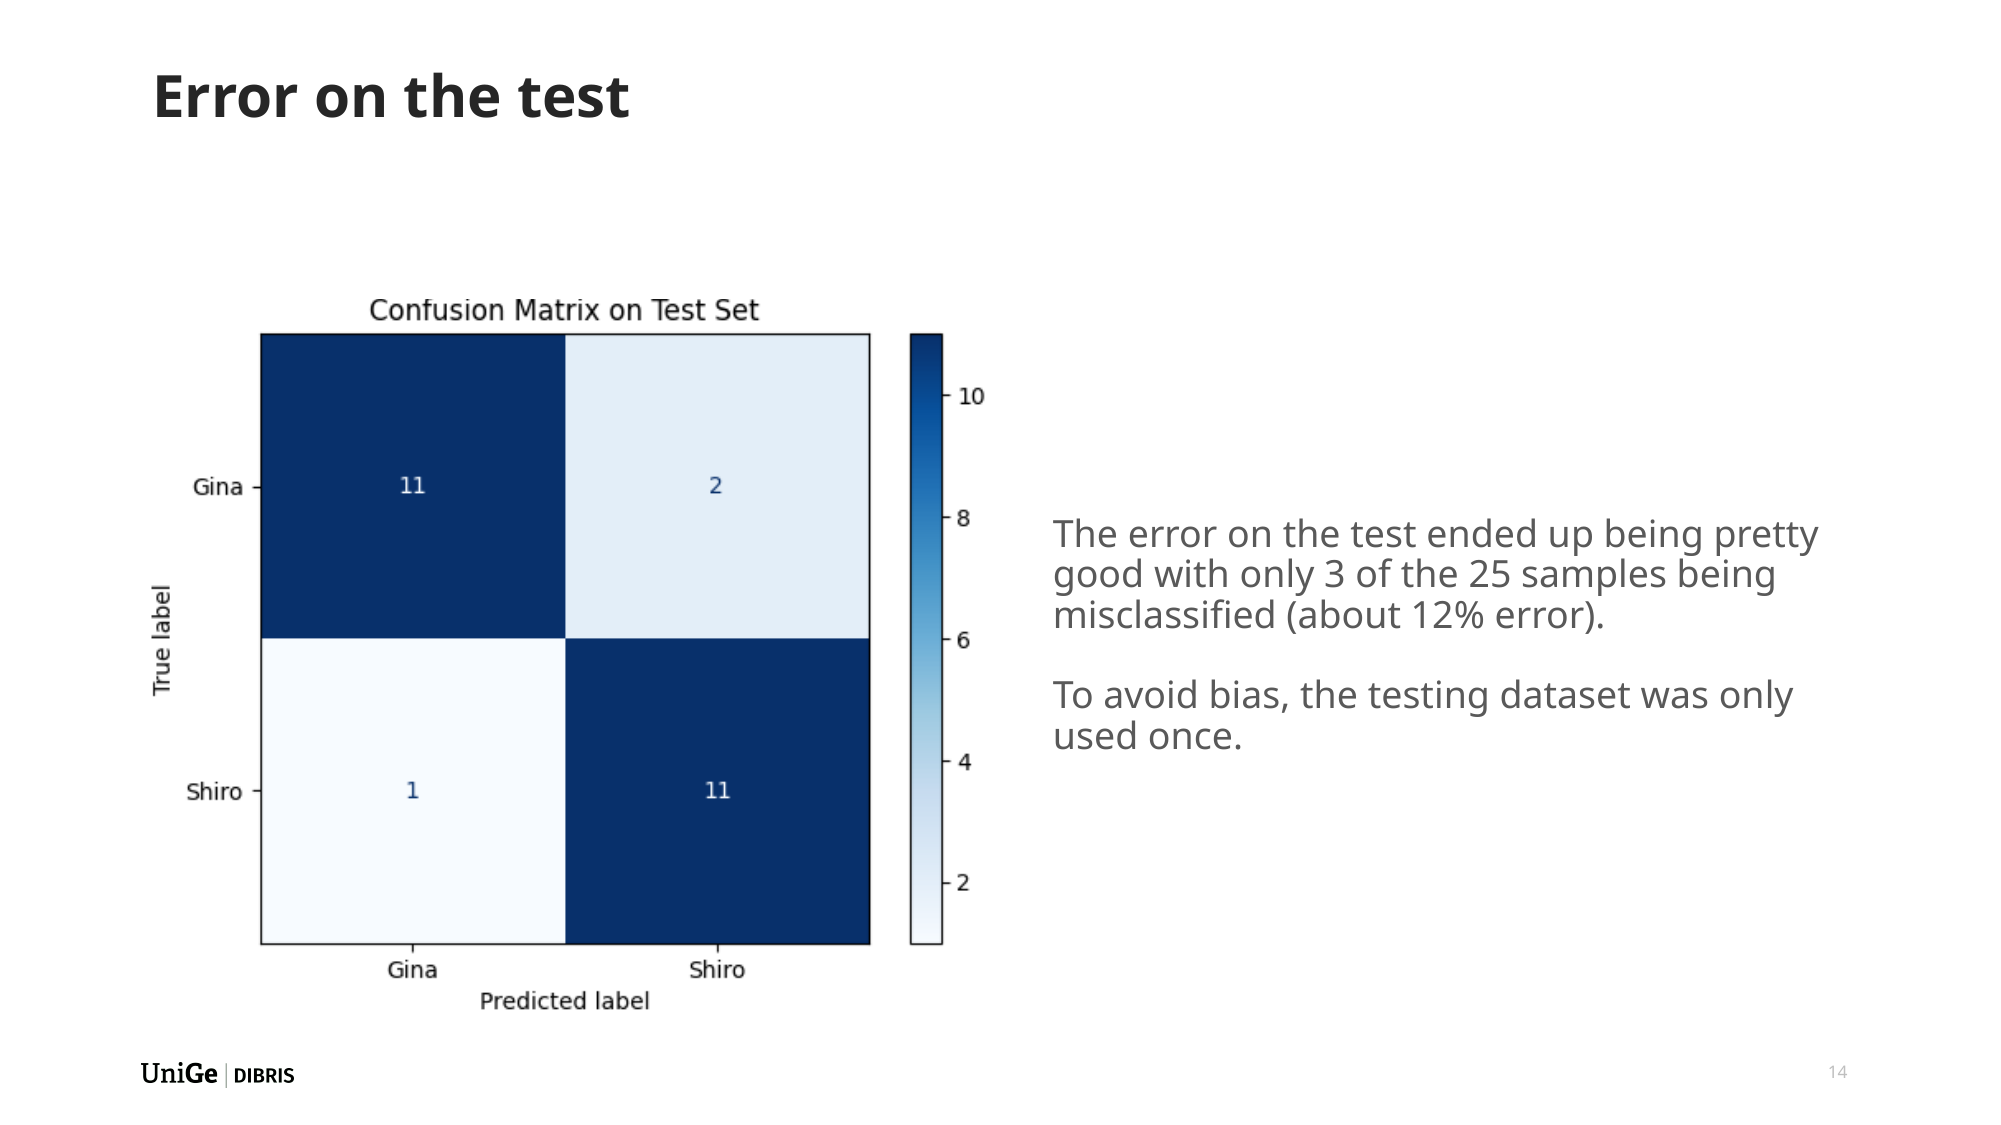

Error on the test
# The error on the test ended up being pretty good with only 3 of the 25 samples being misclassified (about 12% error).
To avoid bias, the testing dataset was only used once.